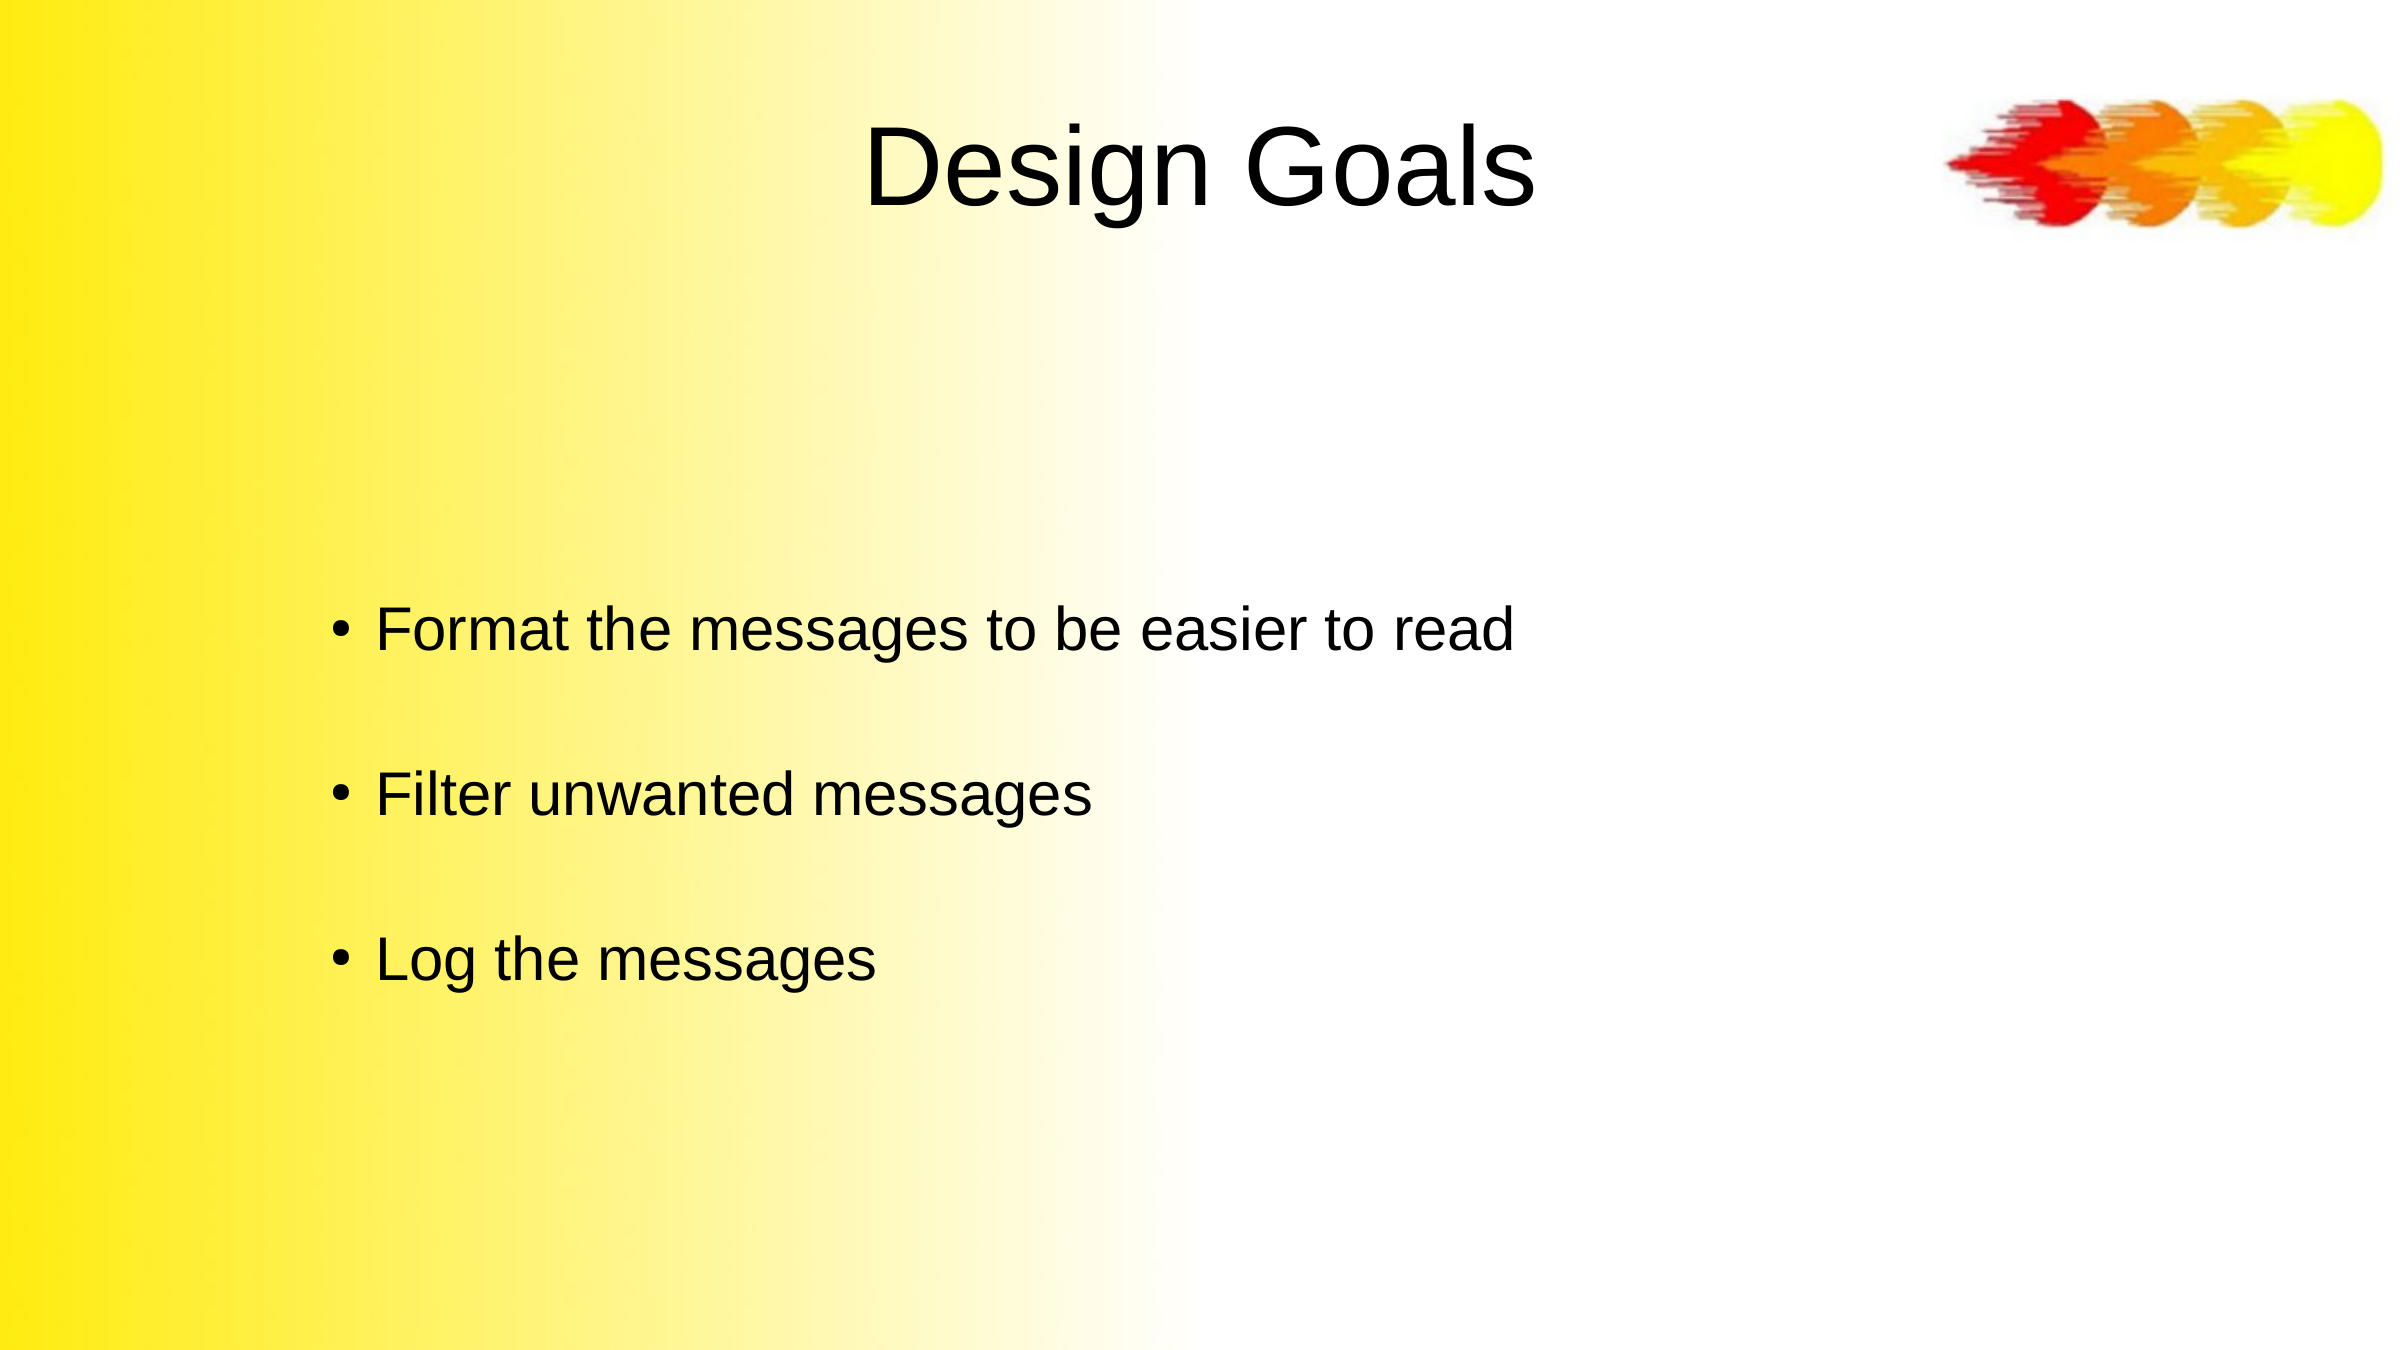

# Design Goals
Format the messages to be easier to read
Filter unwanted messages
Log the messages